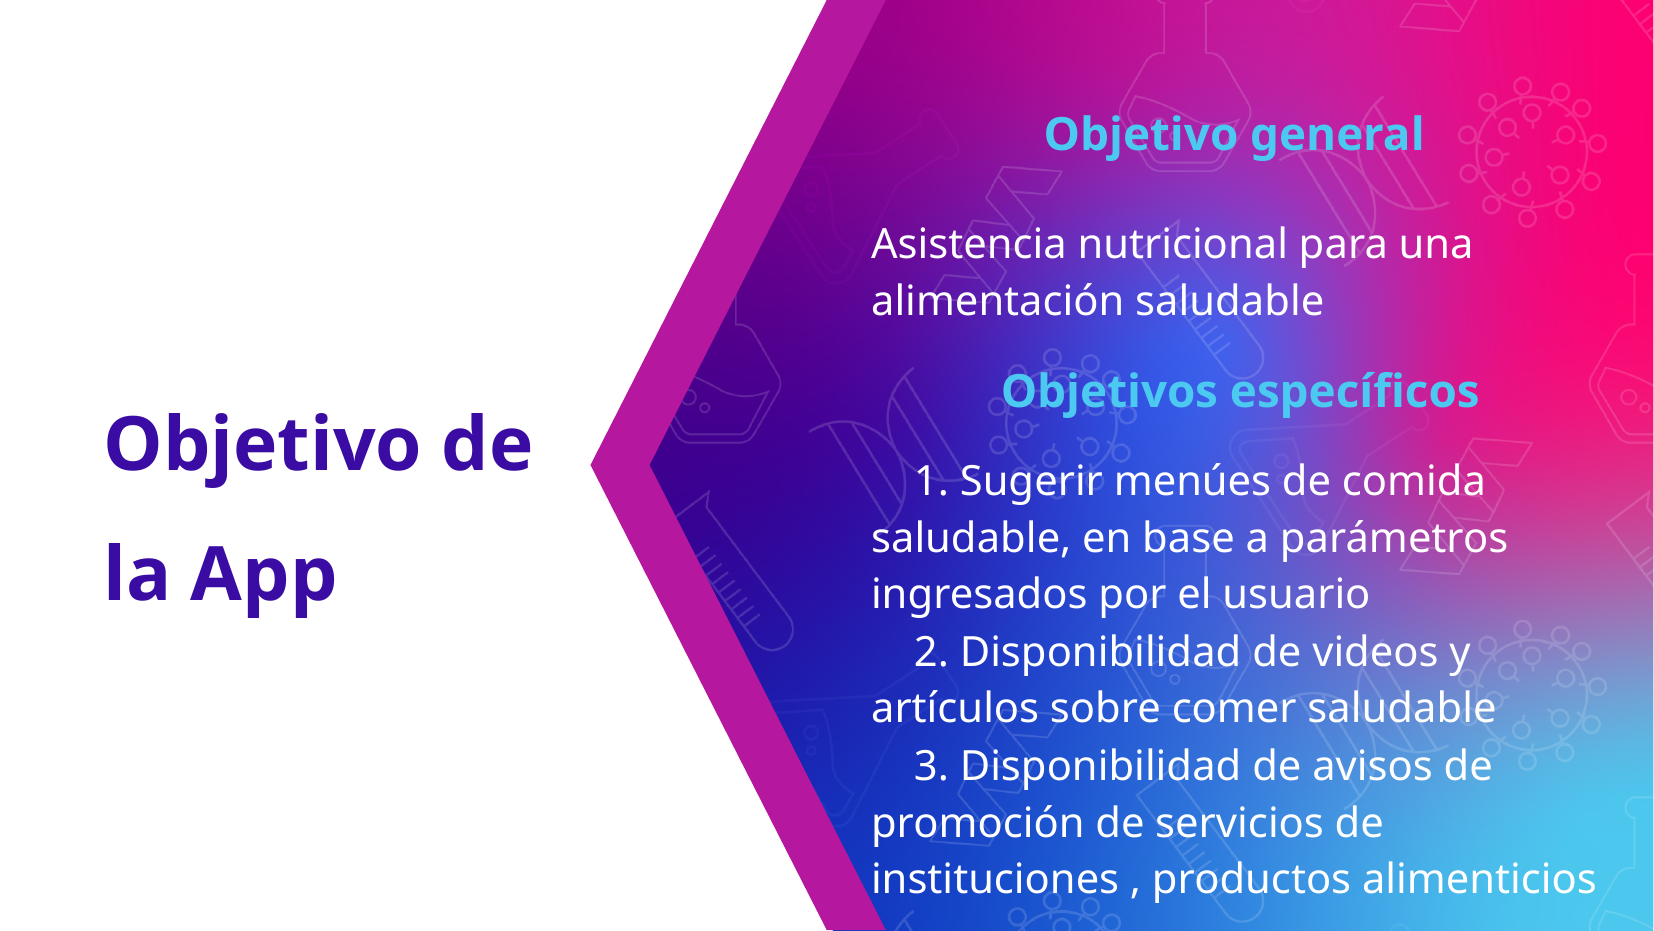

Objetivo general
Asistencia nutricional para una alimentación saludable
Objetivos específicos
Objetivo de la App
 1. Sugerir menúes de comida saludable, en base a parámetros ingresados por el usuario
 2. Disponibilidad de videos y artículos sobre comer saludable
 3. Disponibilidad de avisos de promoción de servicios de instituciones , productos alimenticios